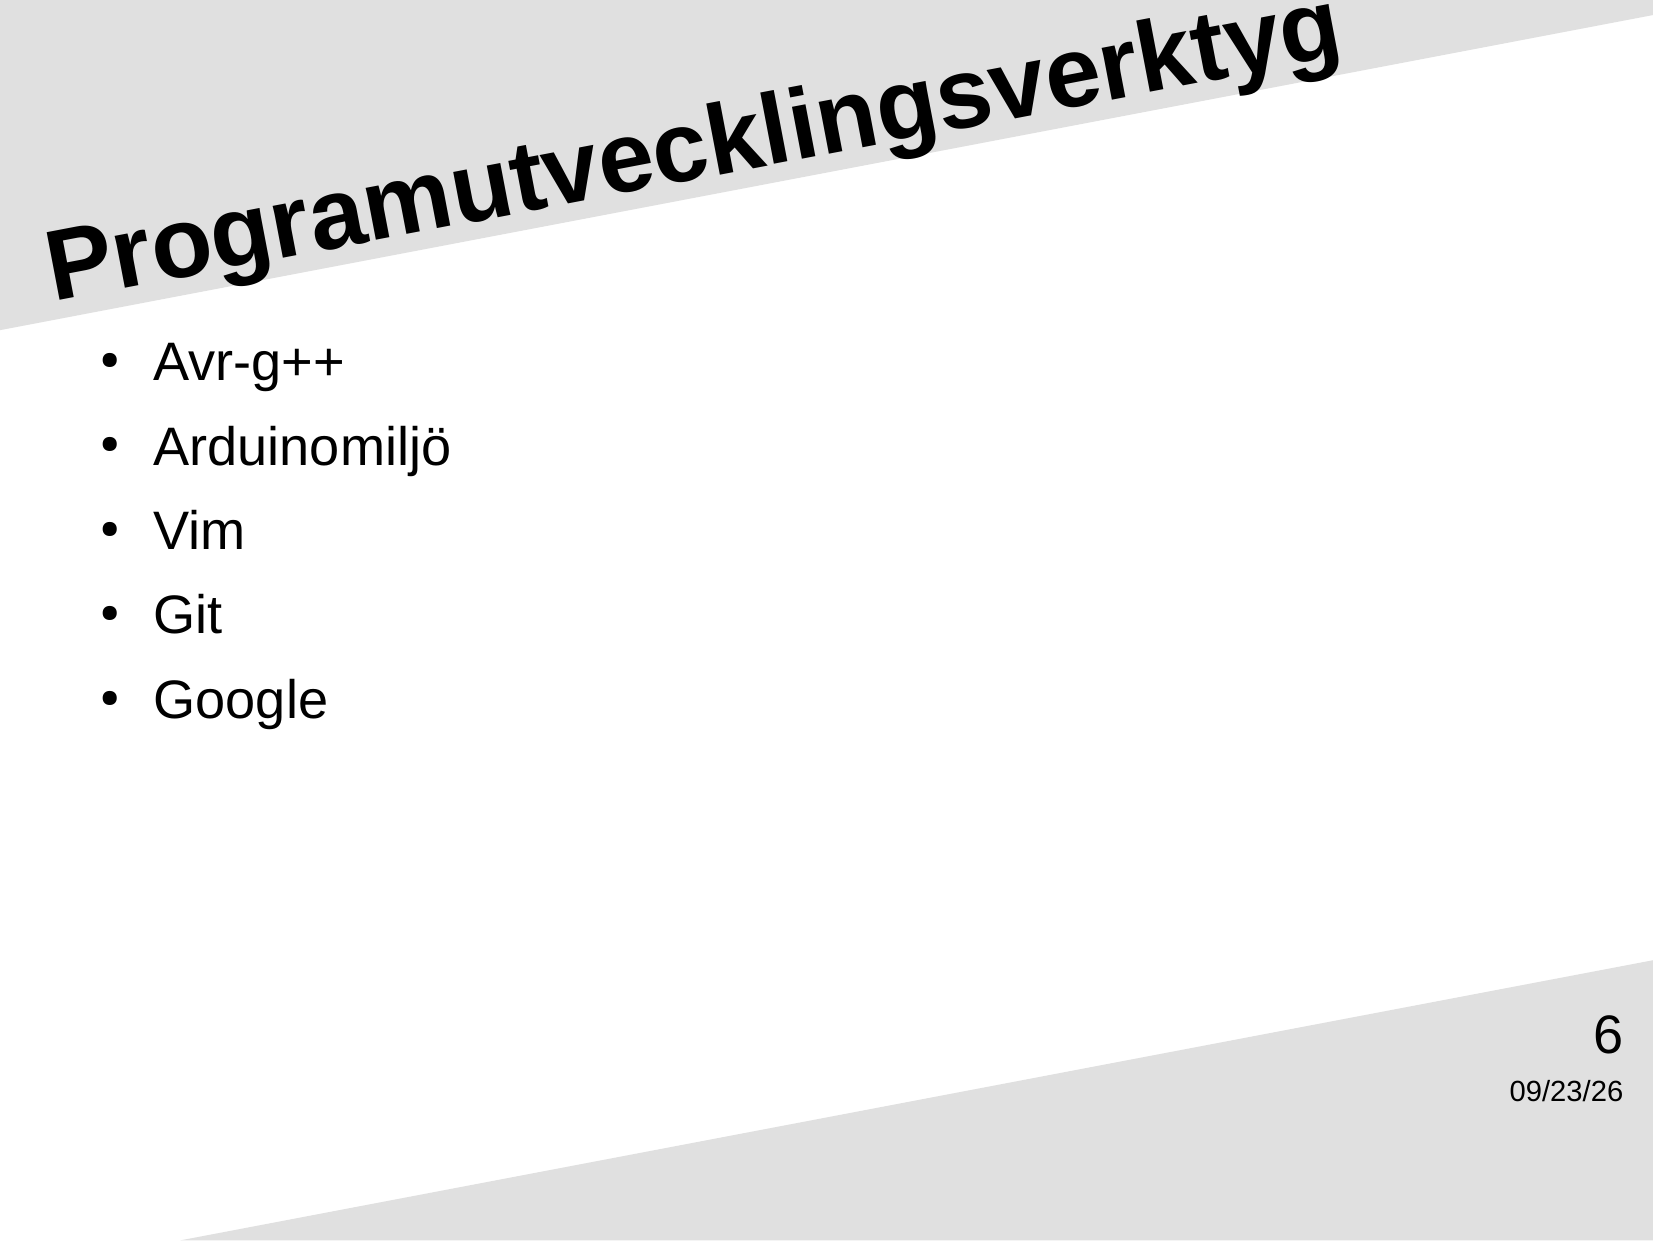

# Programutvecklingsverktyg
Avr-g++
Arduinomiljö
Vim
Git
Google
6